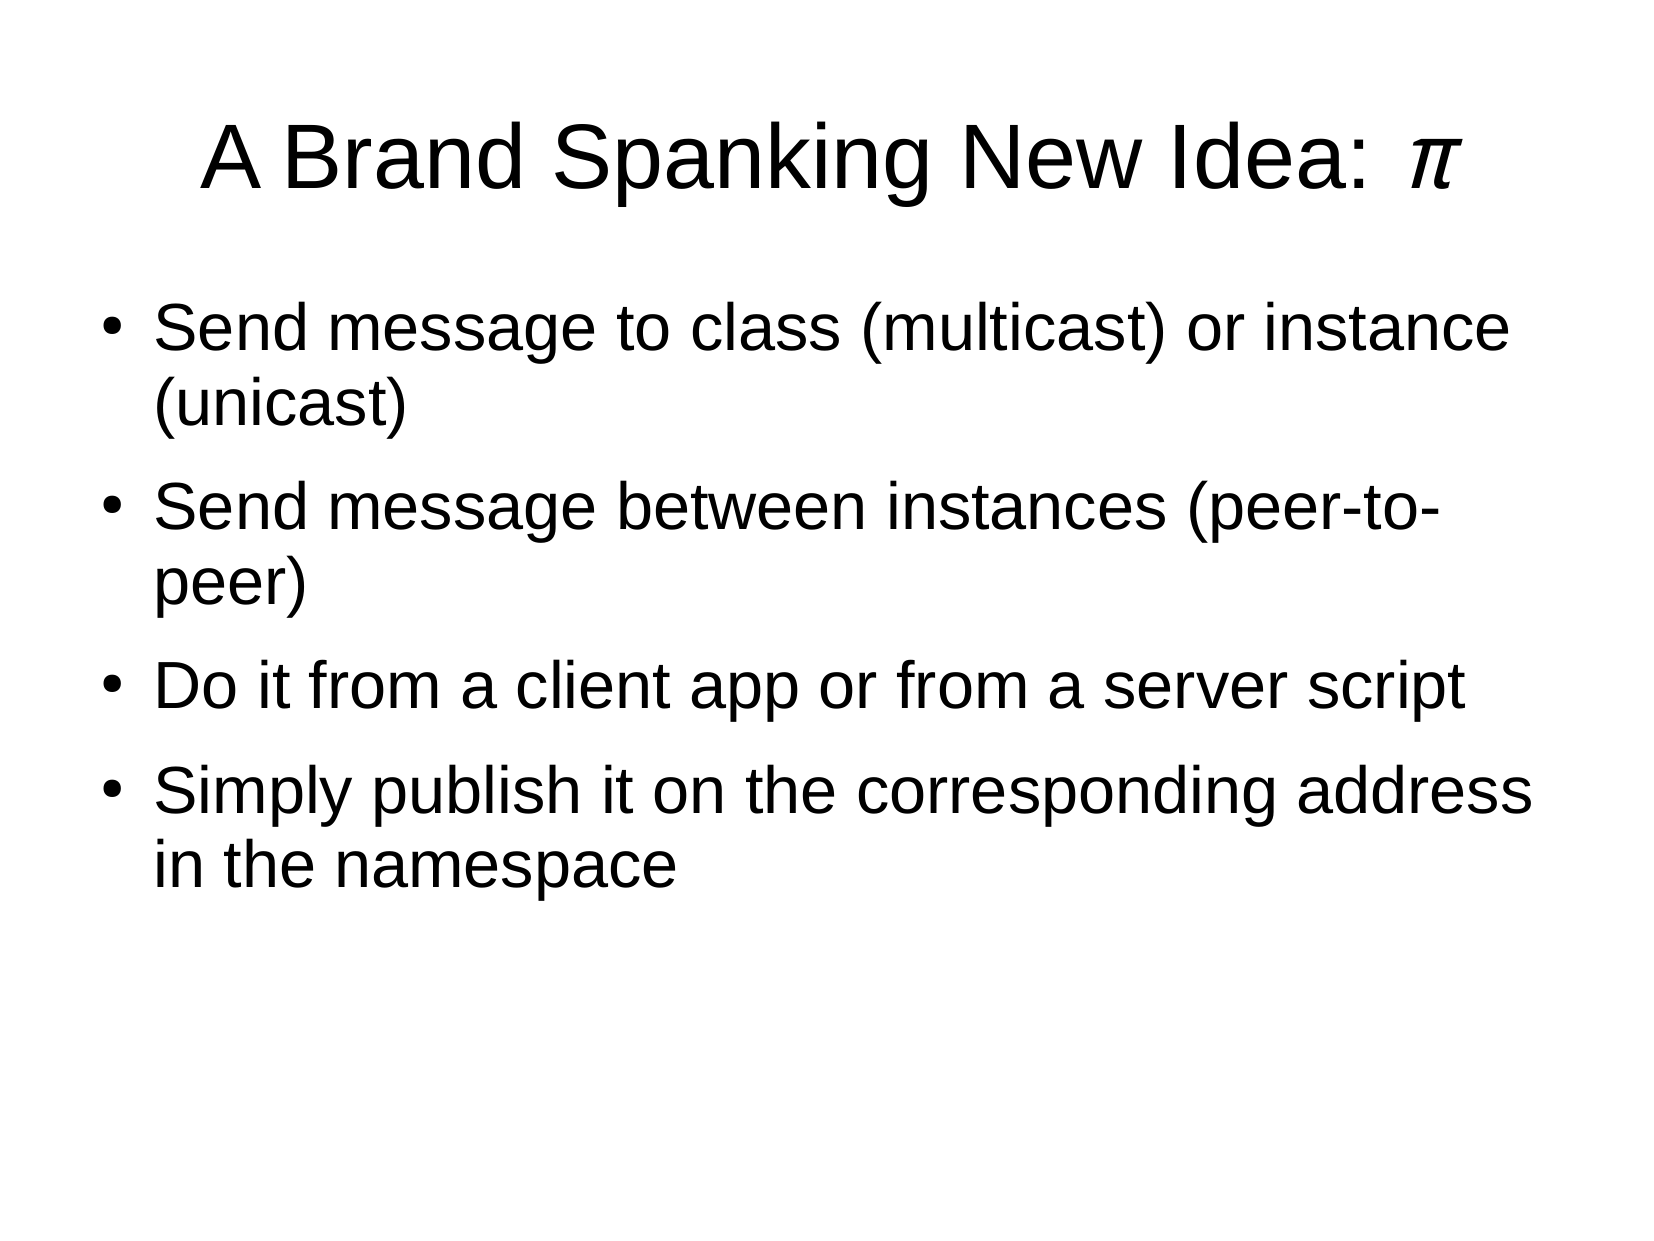

# A Brand Spanking New Idea: π
Send message to class (multicast) or instance (unicast)
Send message between instances (peer-to-peer)
Do it from a client app or from a server script
Simply publish it on the corresponding address in the namespace